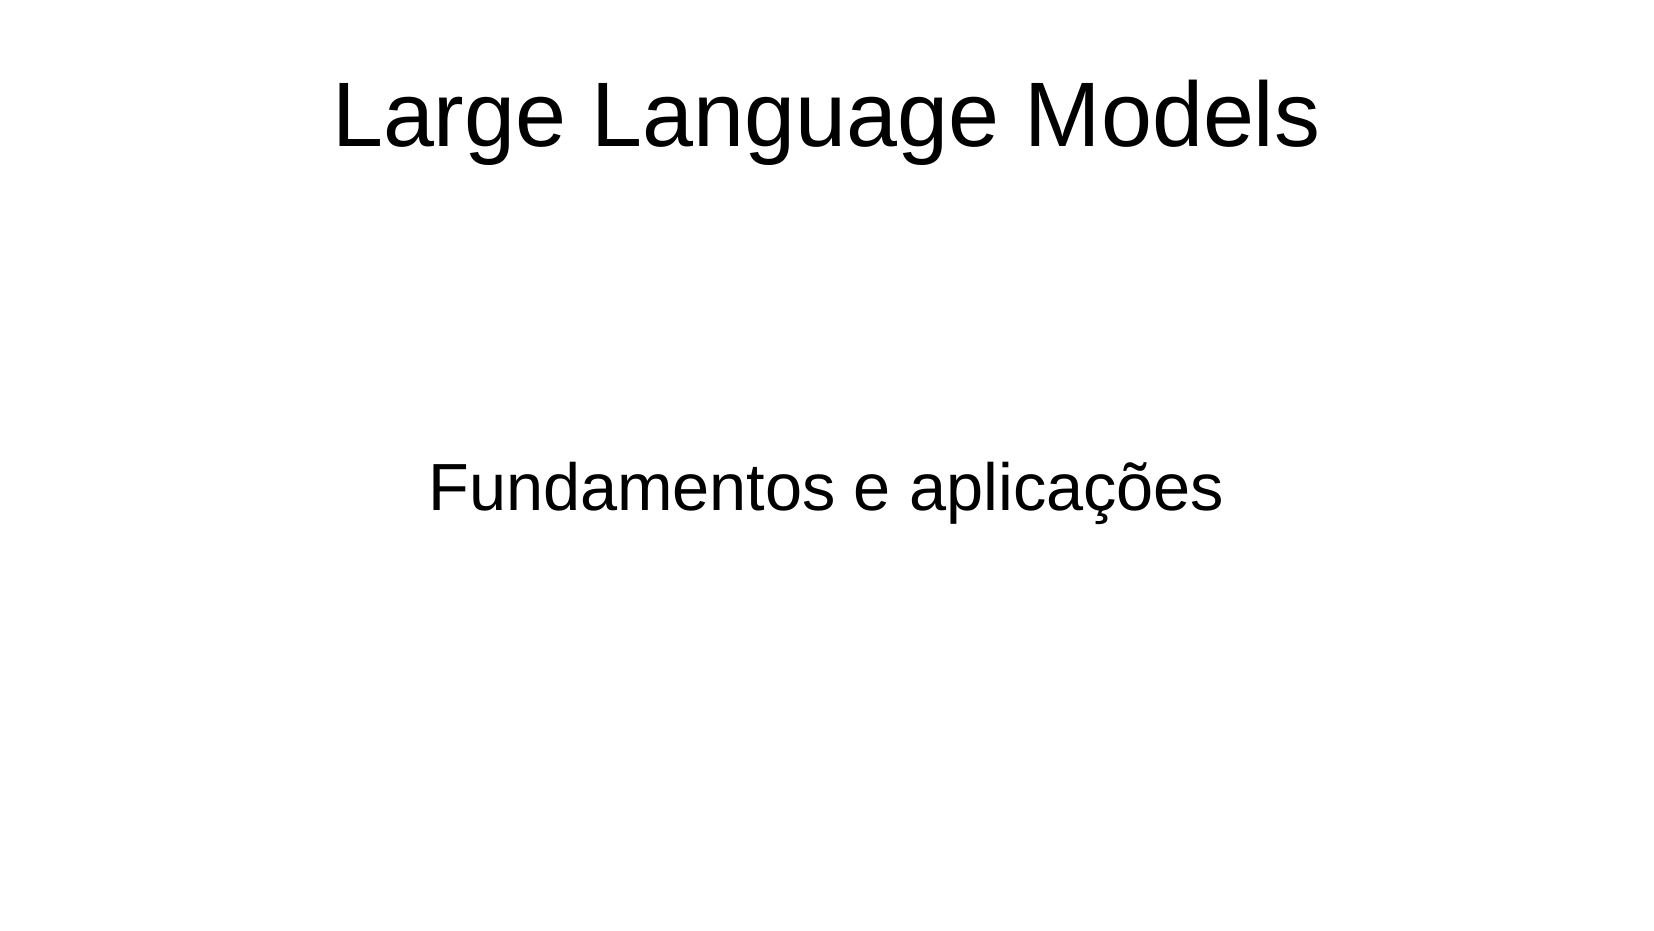

# Large Language Models
Fundamentos e aplicações